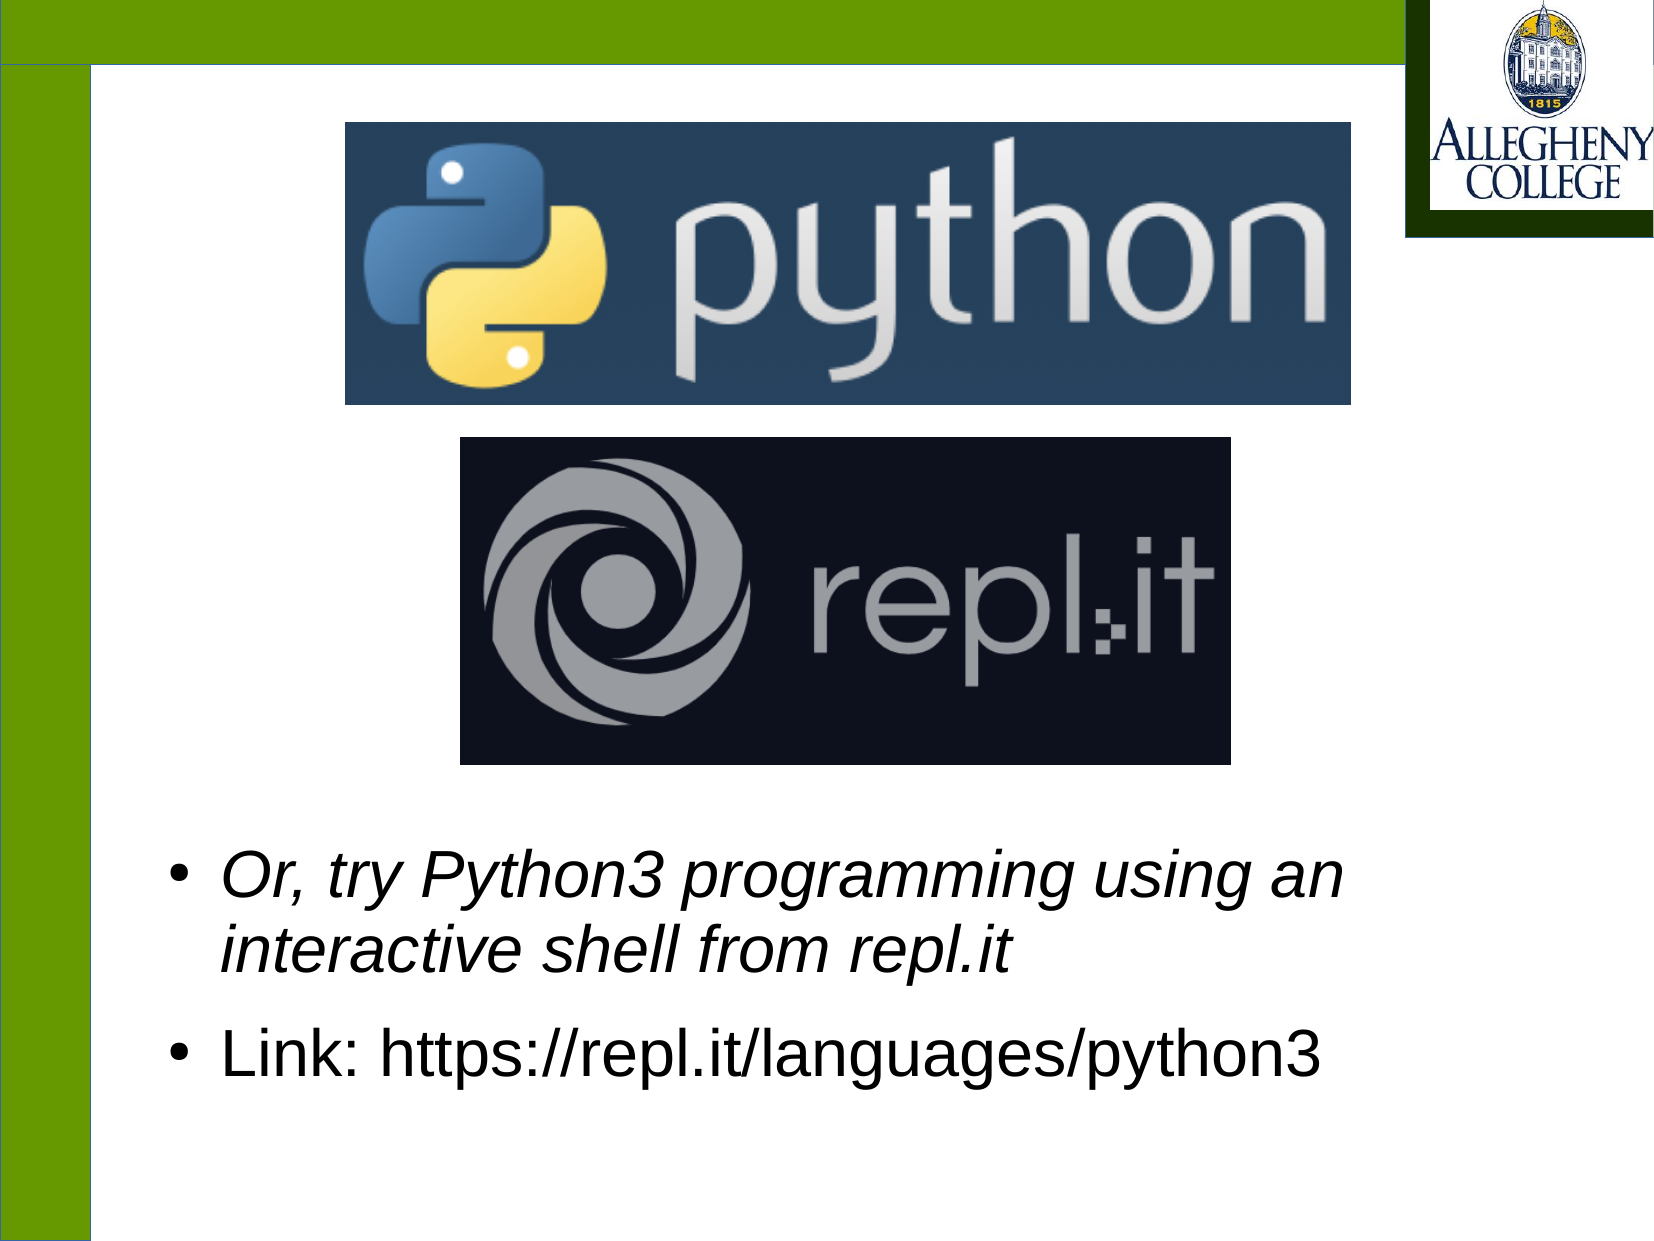

# Or, try Python3 programming using an interactive shell from repl.it
Link: https://repl.it/languages/python3